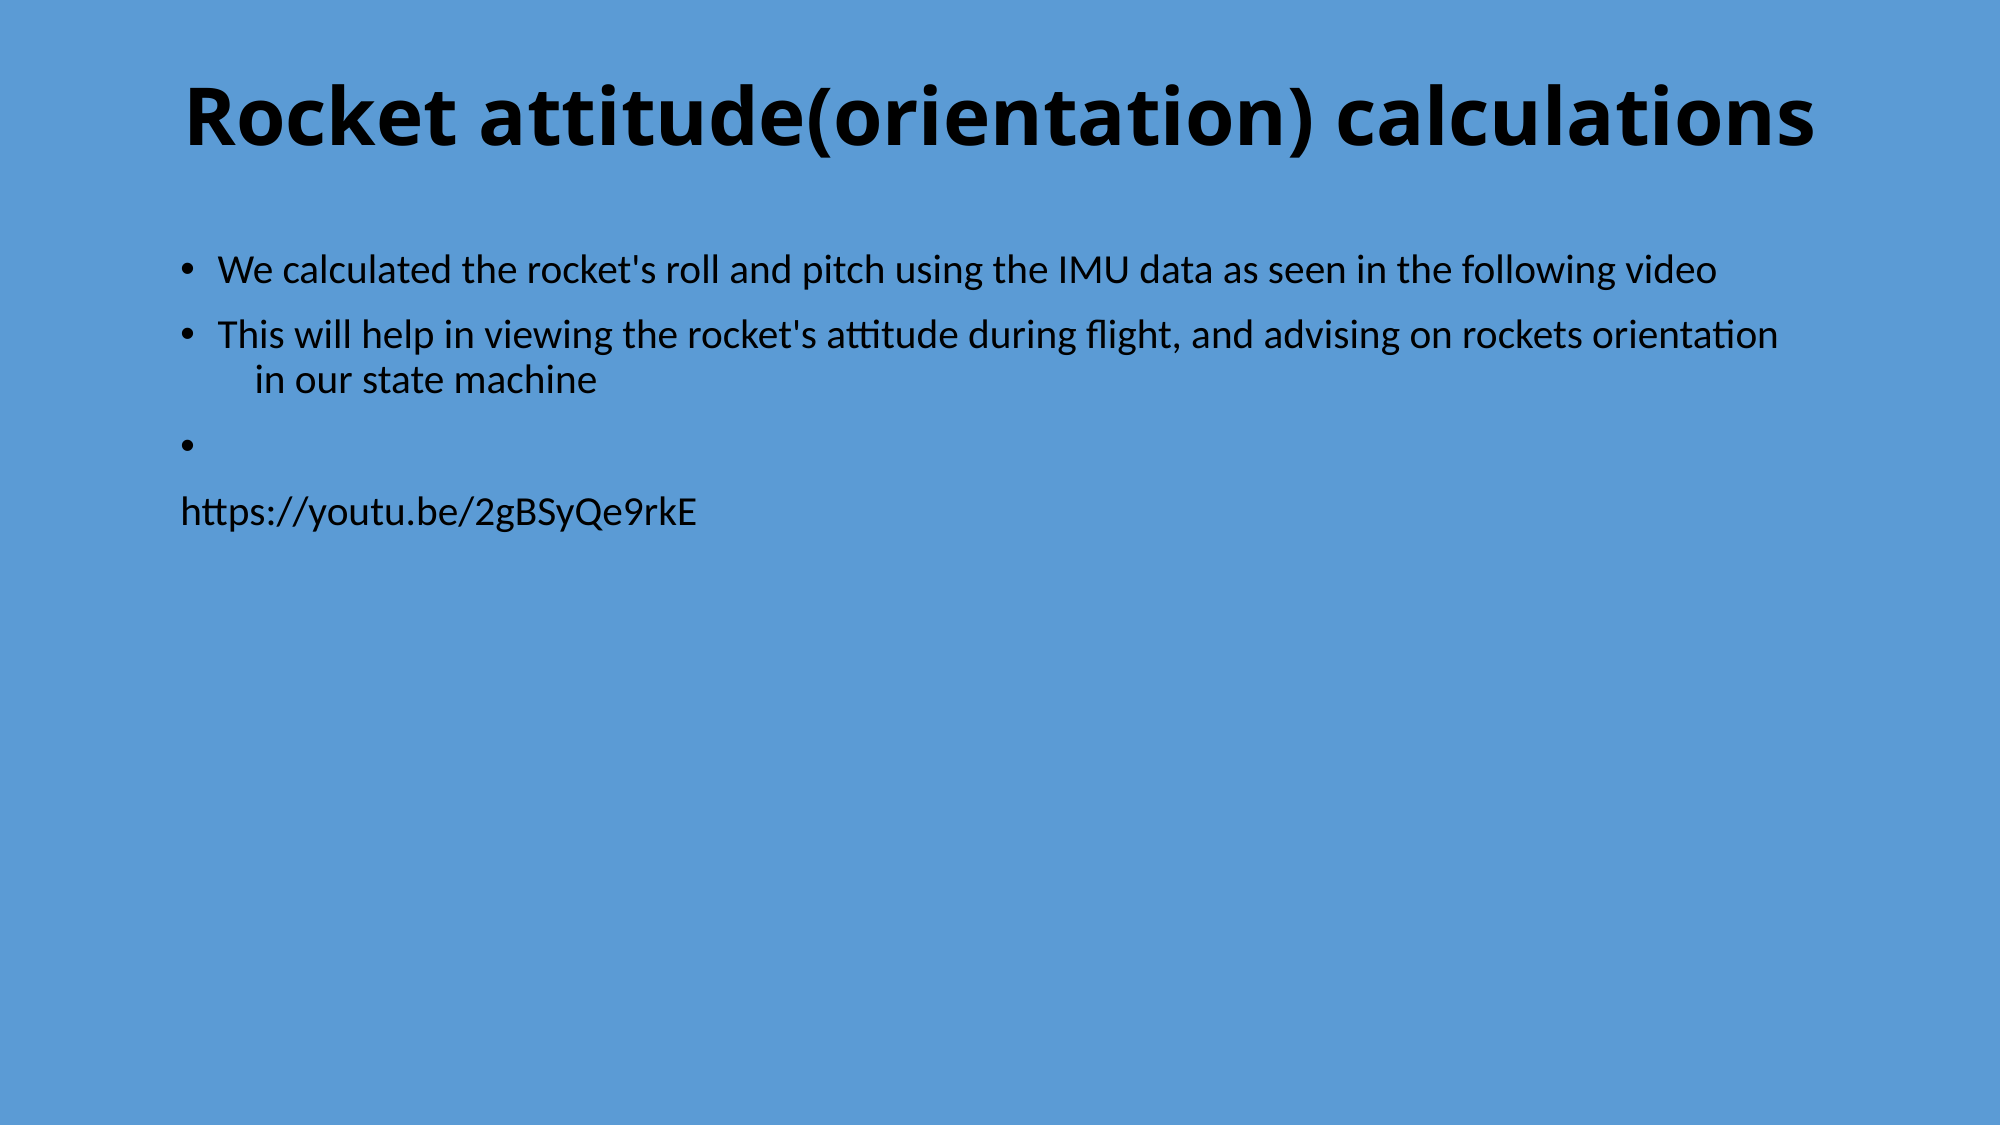

# Rocket attitude(orientation) calculations
We calculated the rocket's roll and pitch using the IMU data as seen in the following video
This will help in viewing the rocket's attitude during flight, and advising on rockets orientation in our state machine
https://youtu.be/2gBSyQe9rkE